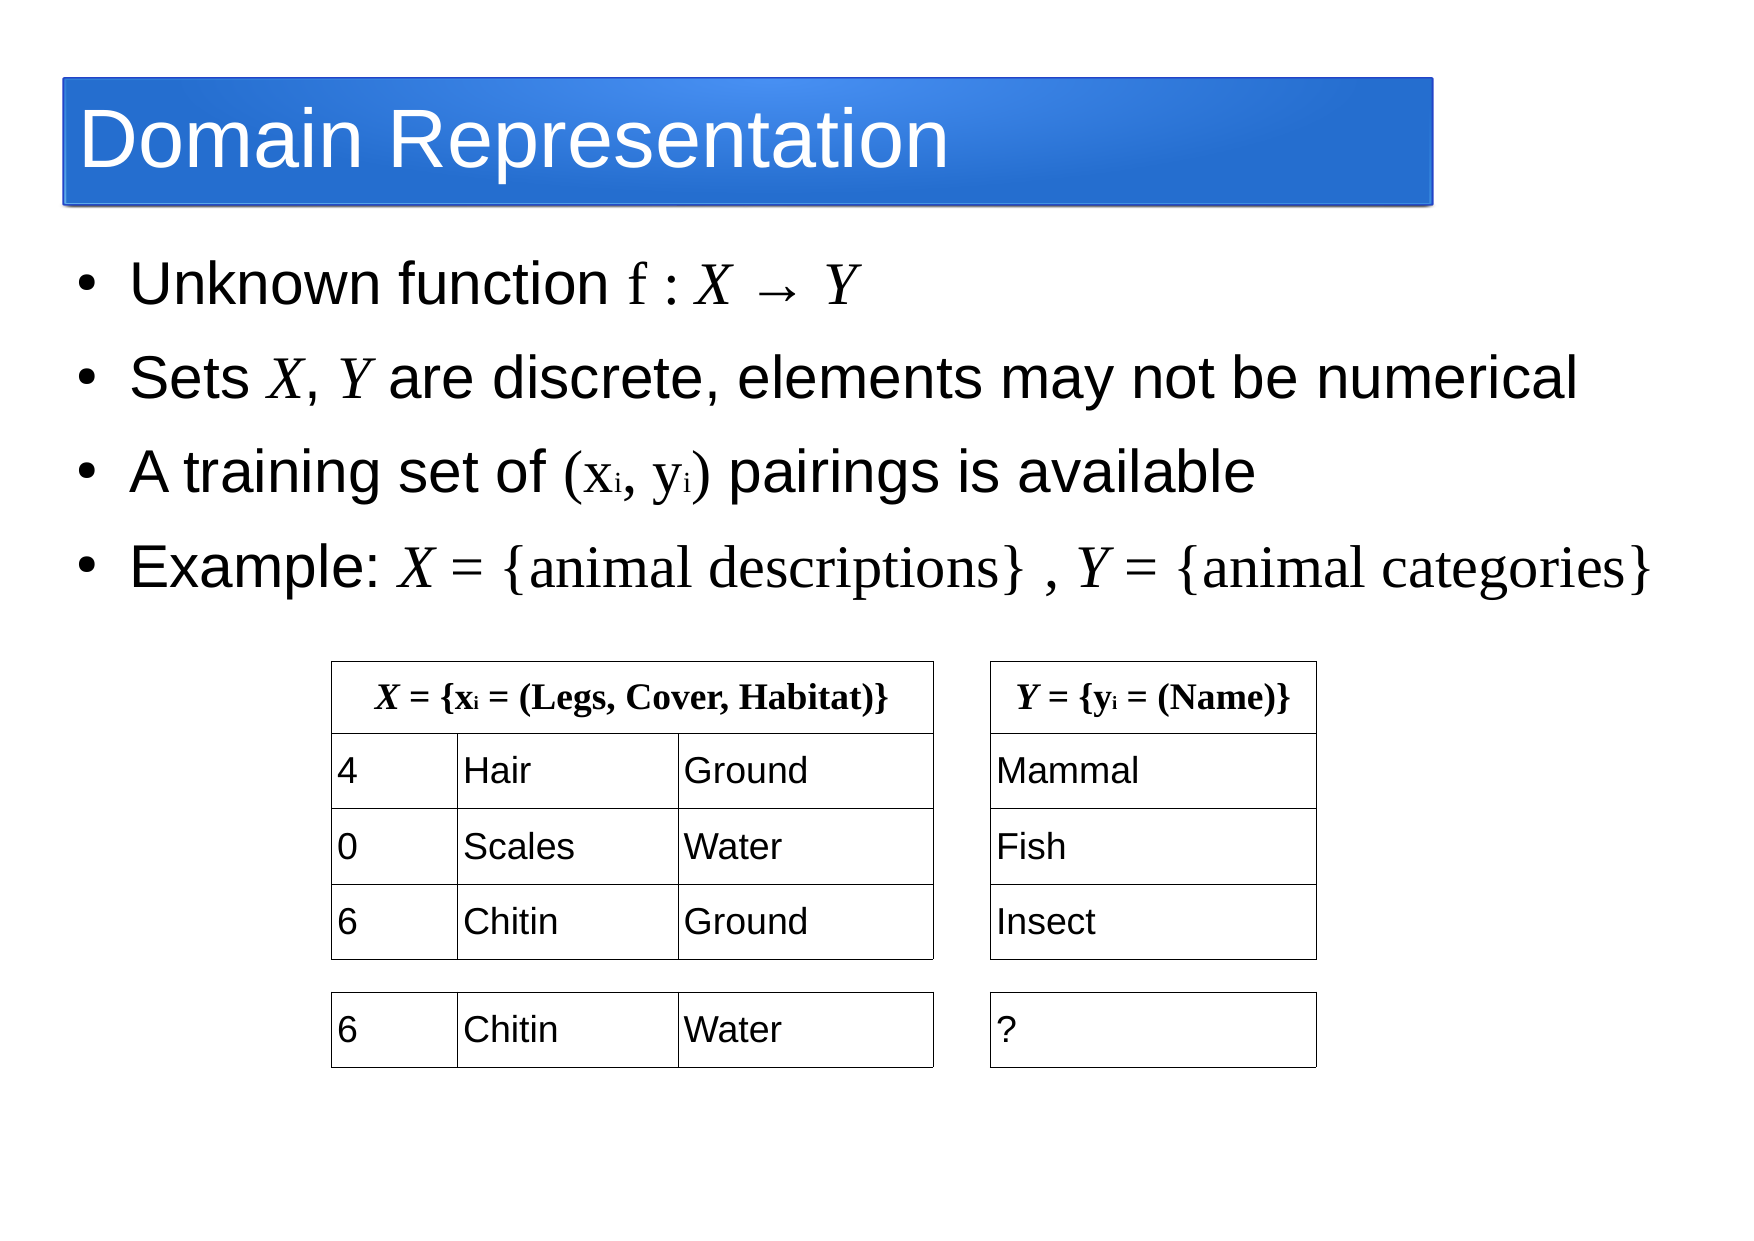

# Domain Representation
Unknown function f : X → Y
Sets X, Y are discrete, elements may not be numerical
A training set of (xi, yi) pairings is available
Example: X = {animal descriptions} , Y = {animal categories}
| X = {xi = (Legs, Cover, Habitat)} | | |
| --- | --- | --- |
| 4 | Hair | Ground |
| 0 | Scales | Water |
| 6 | Chitin | Ground |
| Y = {yi = (Name)} |
| --- |
| Mammal |
| Fish |
| Insect |
| 6 | Chitin | Water |
| --- | --- | --- |
| ? |
| --- |